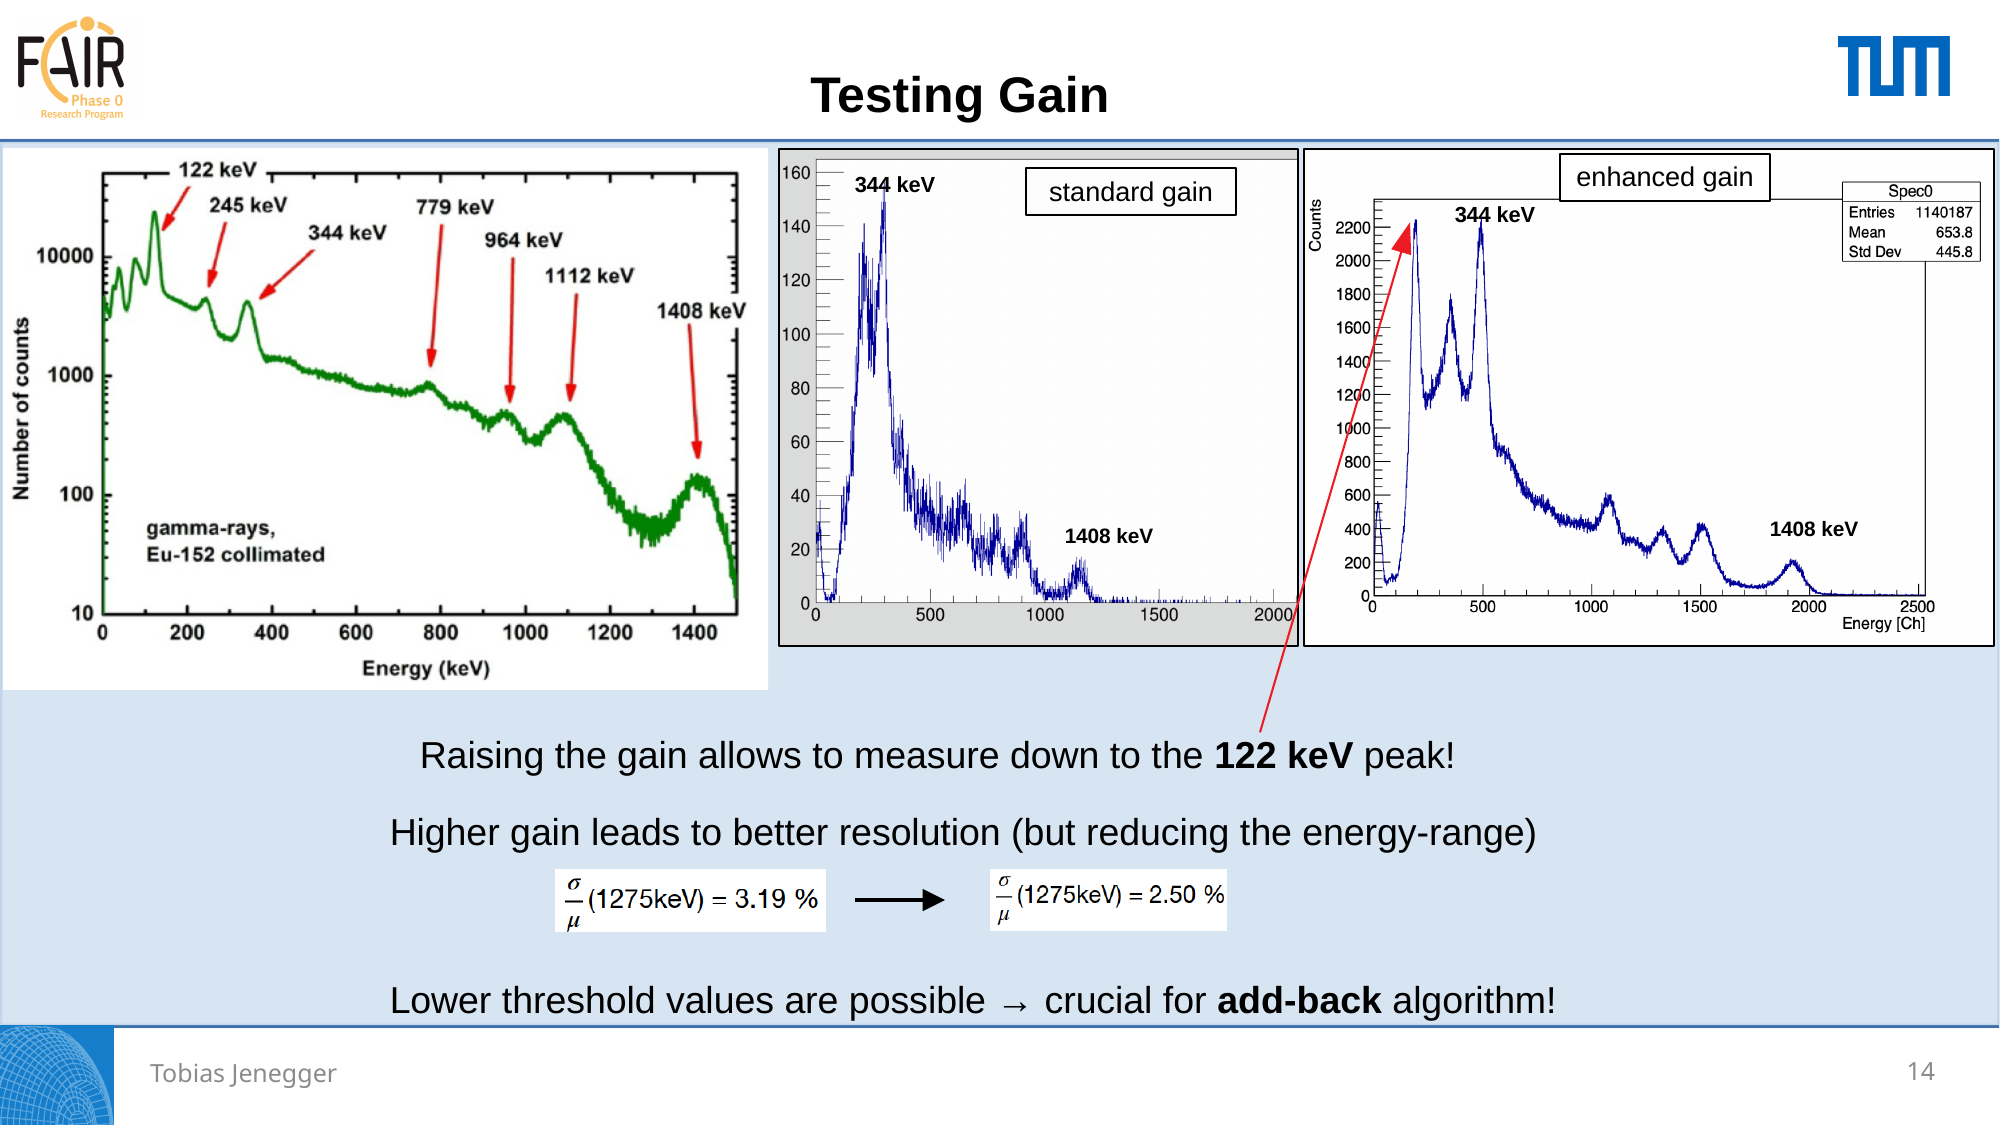

Testing Gain
1408 keV
enhanced gain
344 keV
standard gain
344 keV
1408 keV
Raising the gain allows to measure down to the 122 keV peak!
Higher gain leads to better resolution (but reducing the energy-range)
Lower threshold values are possible → crucial for add-back algorithm!
14